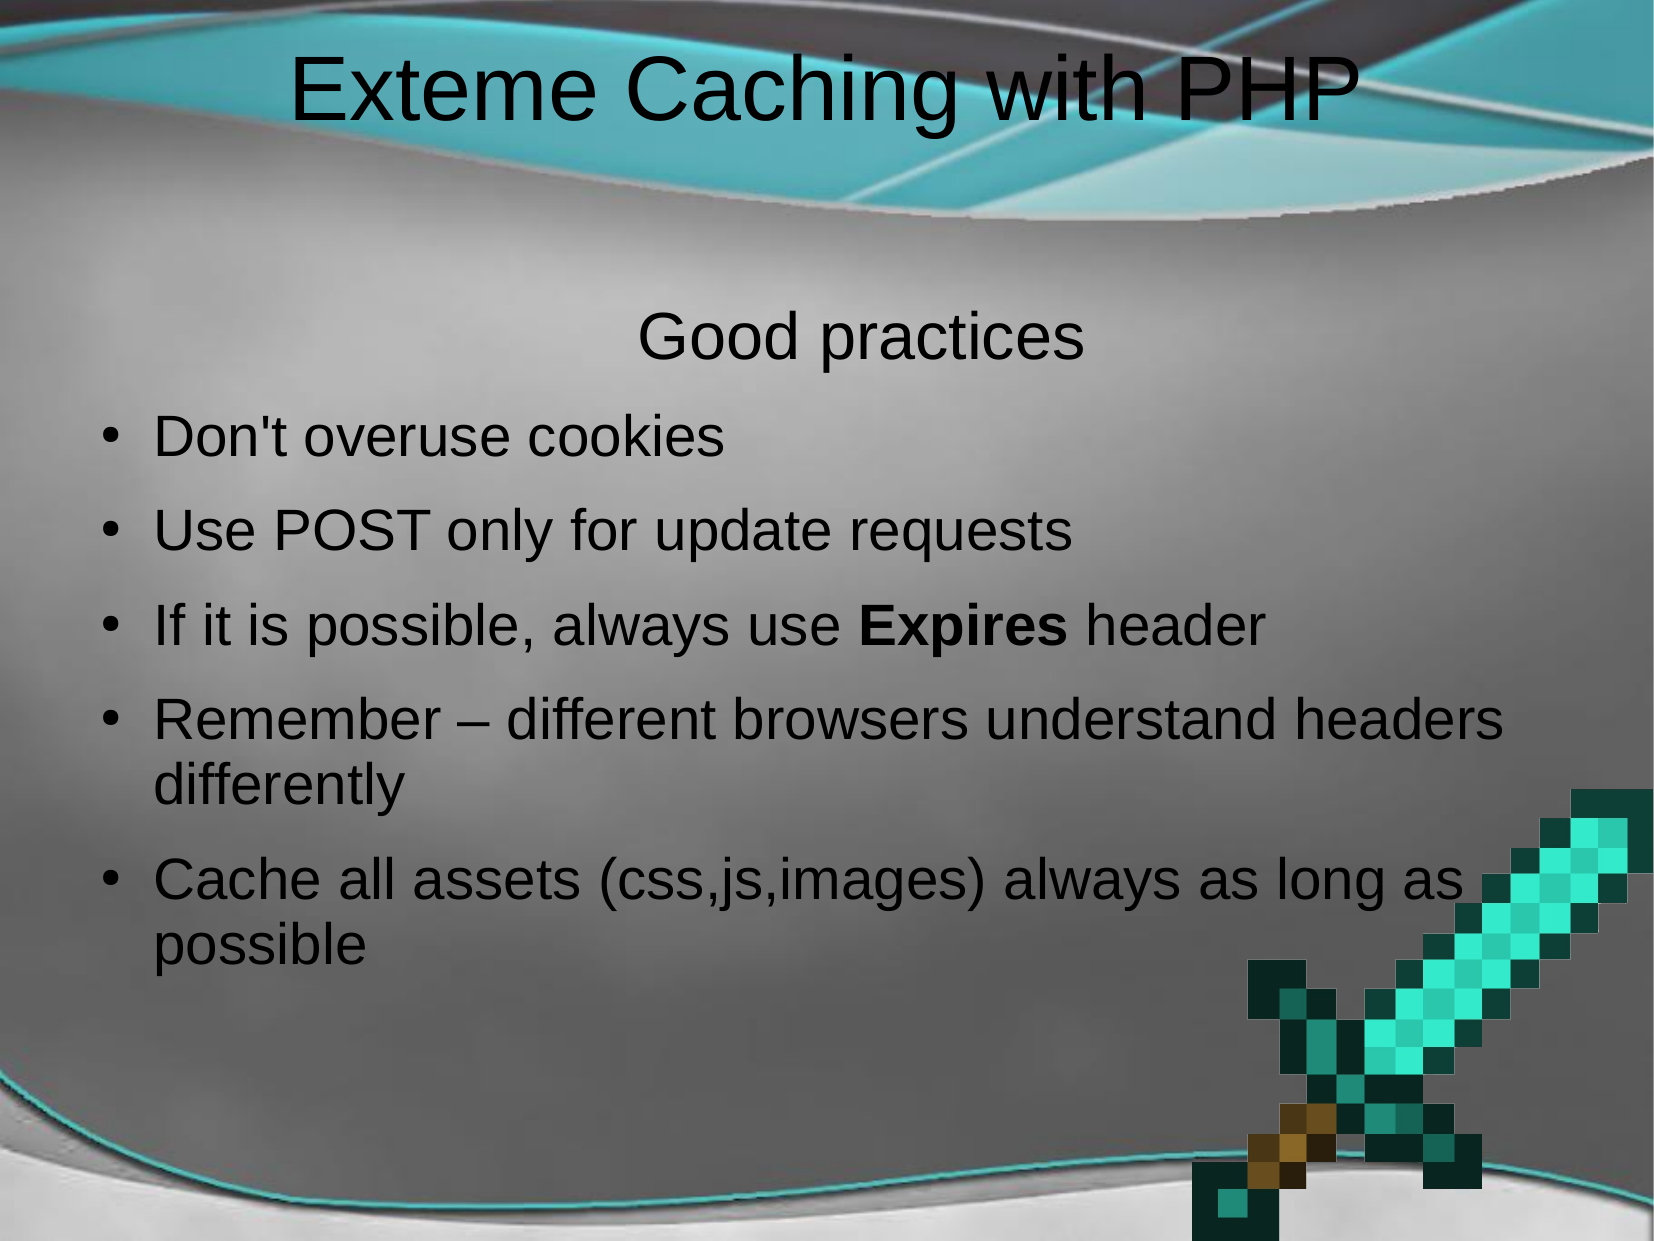

Exteme Caching with PHP
# Good practices
Don't overuse cookies
Use POST only for update requests
If it is possible, always use Expires header
Remember – different browsers understand headers differently
Cache all assets (css,js,images) always as long as possible